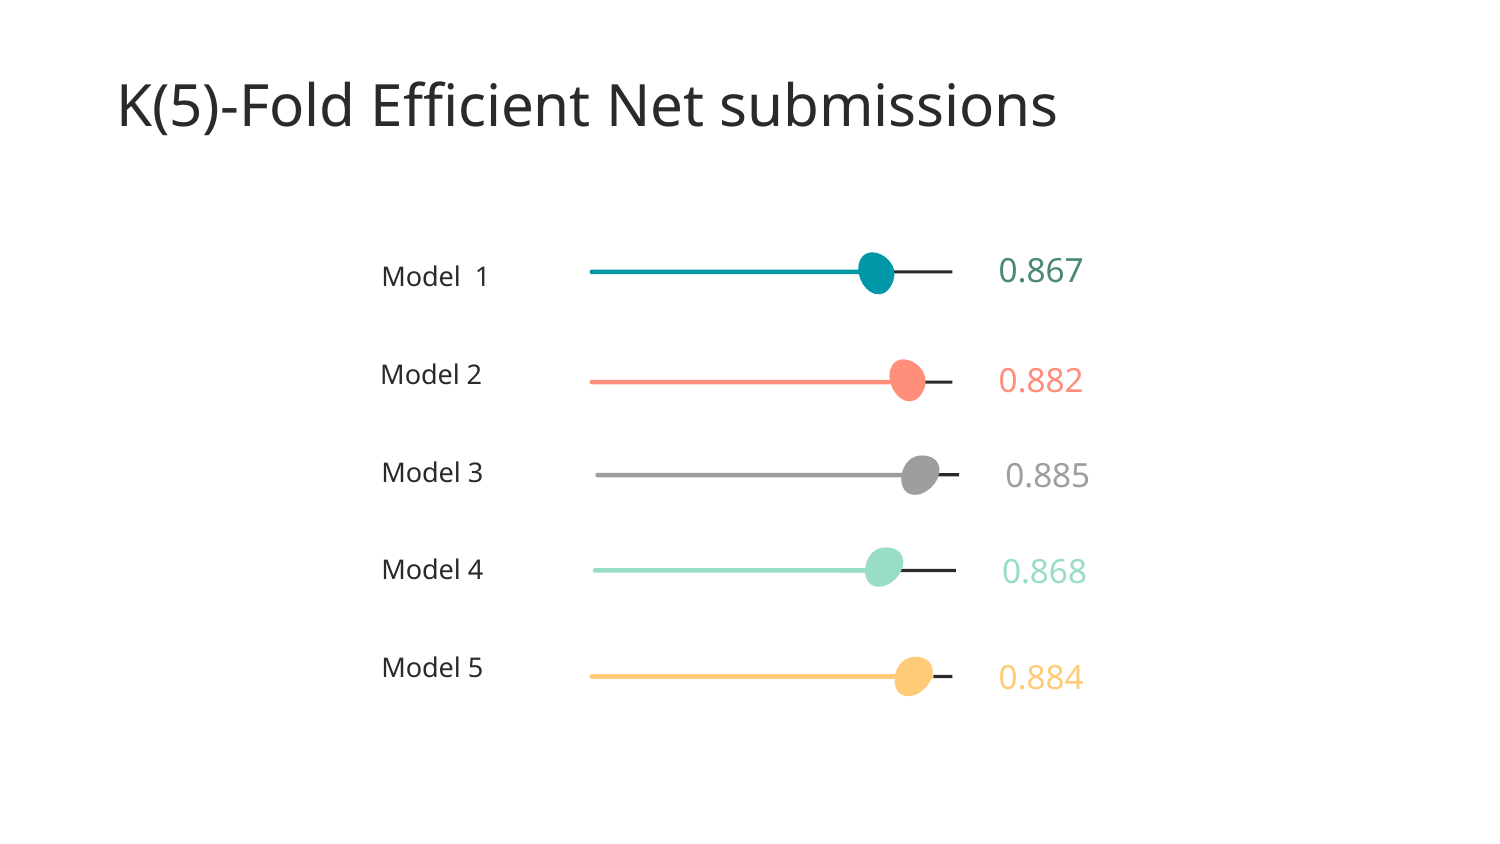

K(5)-Fold Efficient Net submissions
0.867
Model 1
Model 2
0.882
0.885
Model 3
0.868
Model 4
Model 5
0.884